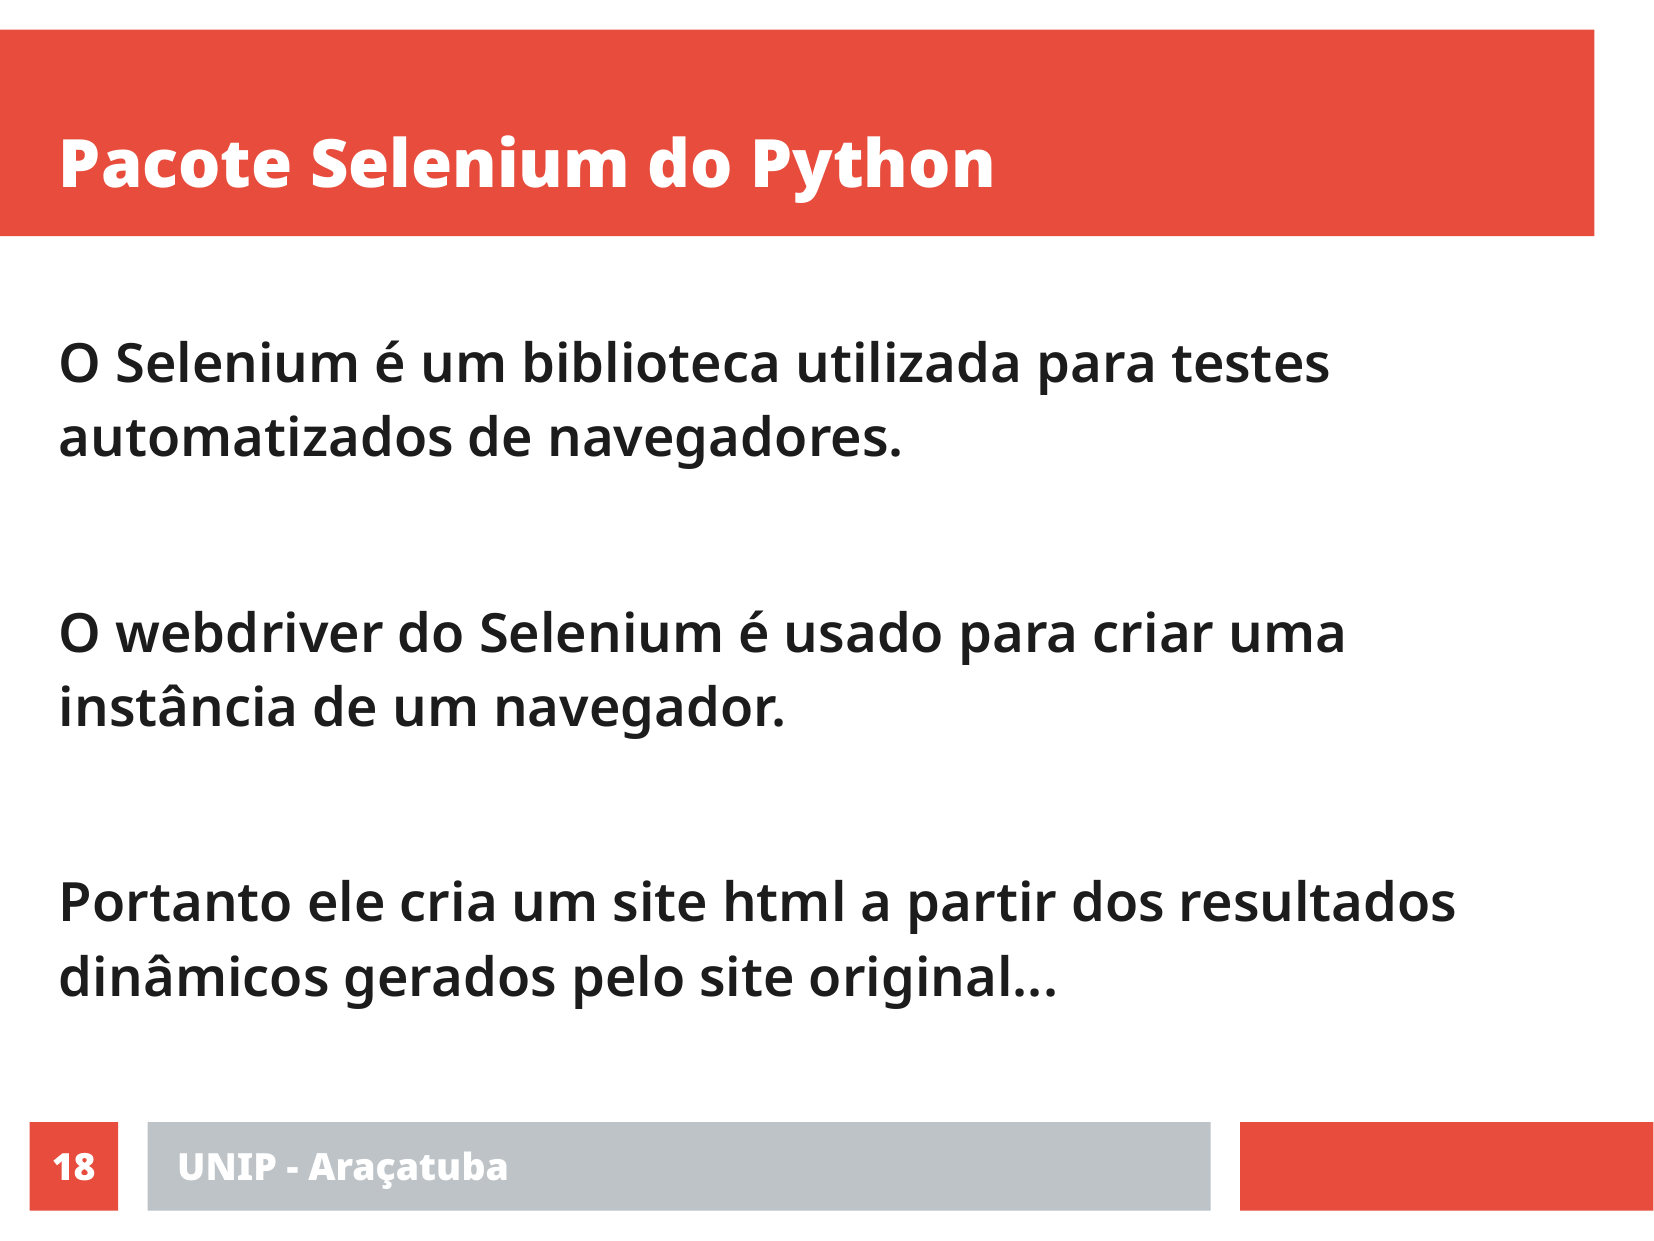

# Pacote Selenium do Python
O Selenium é um biblioteca utilizada para testes automatizados de navegadores.
O webdriver do Selenium é usado para criar uma instância de um navegador.
Portanto ele cria um site html a partir dos resultados dinâmicos gerados pelo site original...
18
UNIP - Araçatuba